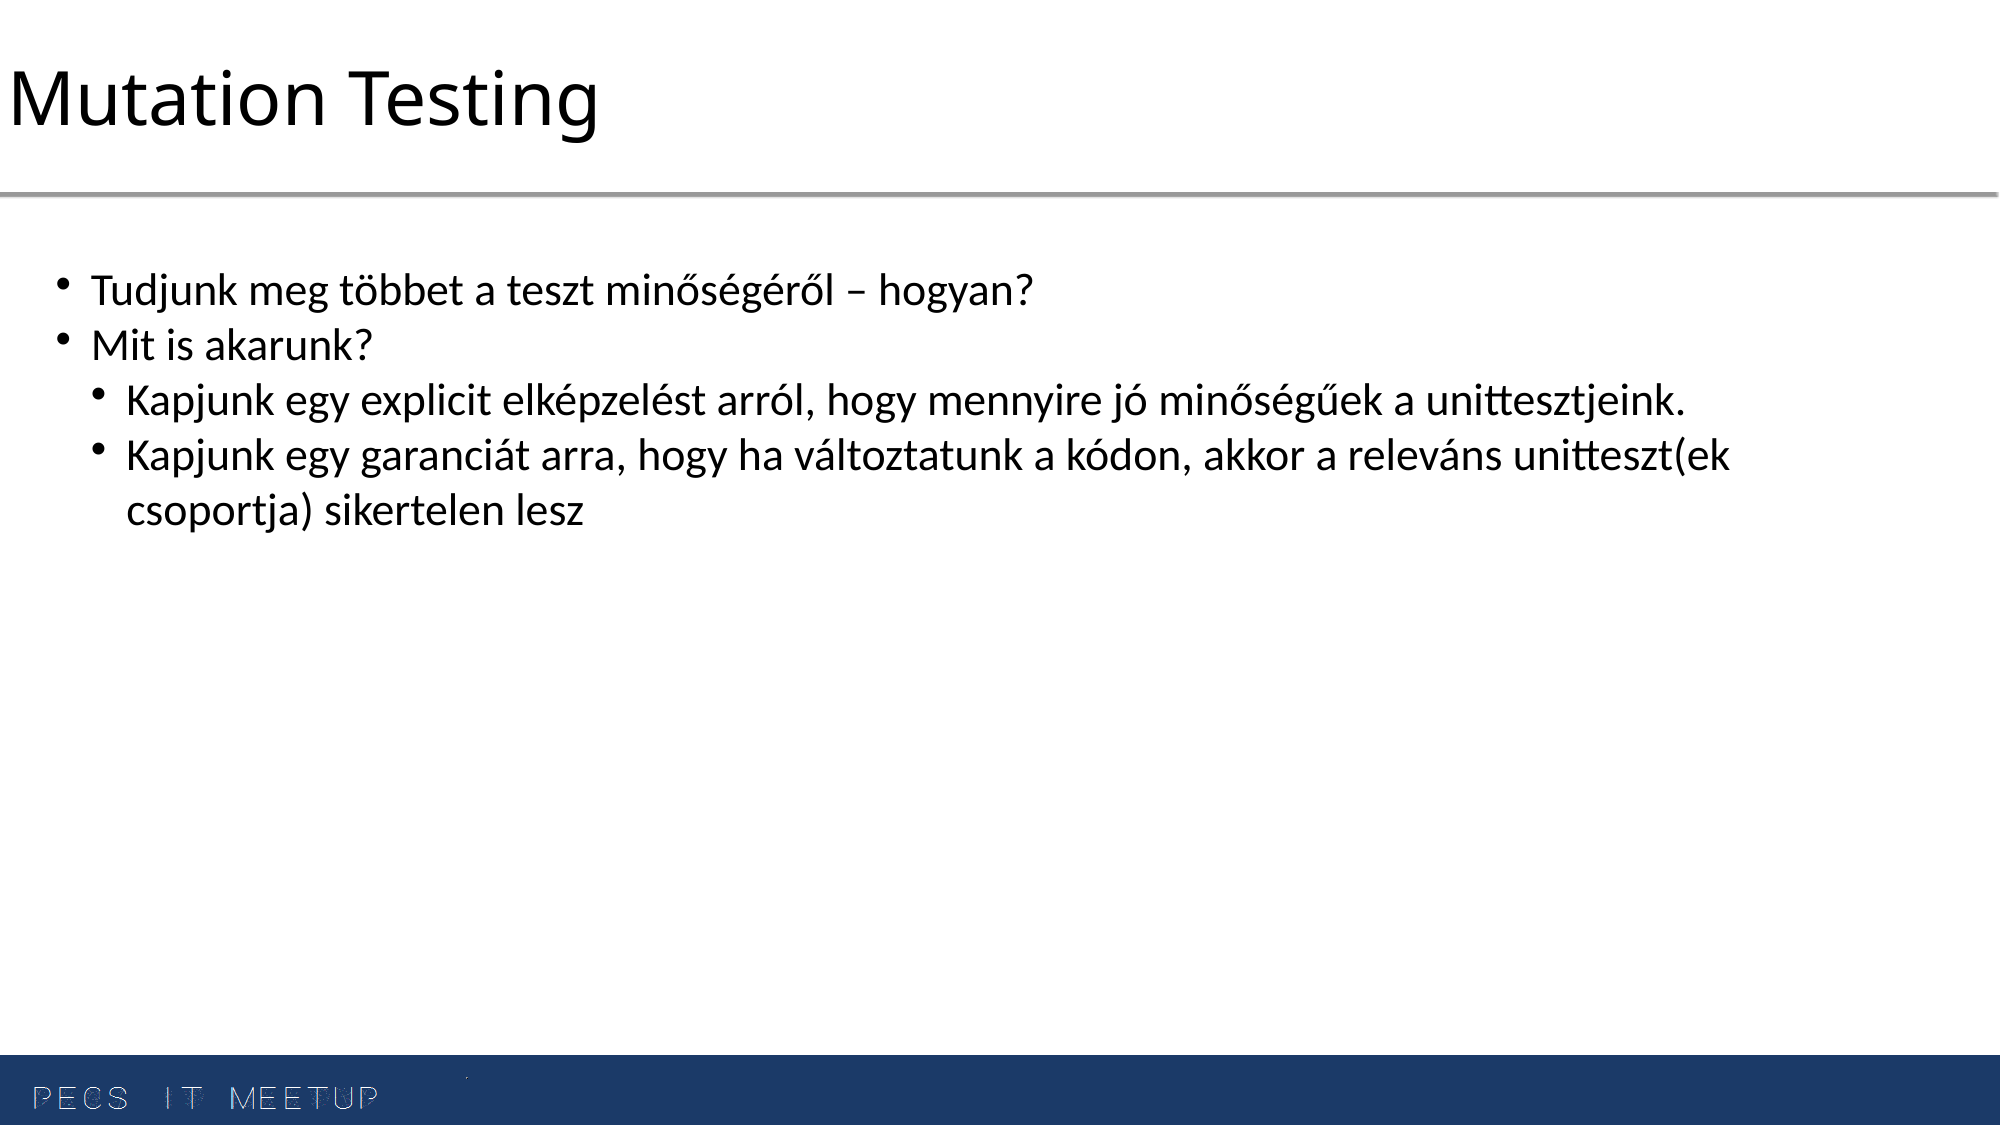

dsdf
Mutation Testing
Tudjunk meg többet a teszt minőségéről – hogyan?
Mit is akarunk?
Kapjunk egy explicit elképzelést arról, hogy mennyire jó minőségűek a unittesztjeink.
Kapjunk egy garanciát arra, hogy ha változtatunk a kódon, akkor a releváns unitteszt(ek csoportja) sikertelen lesz